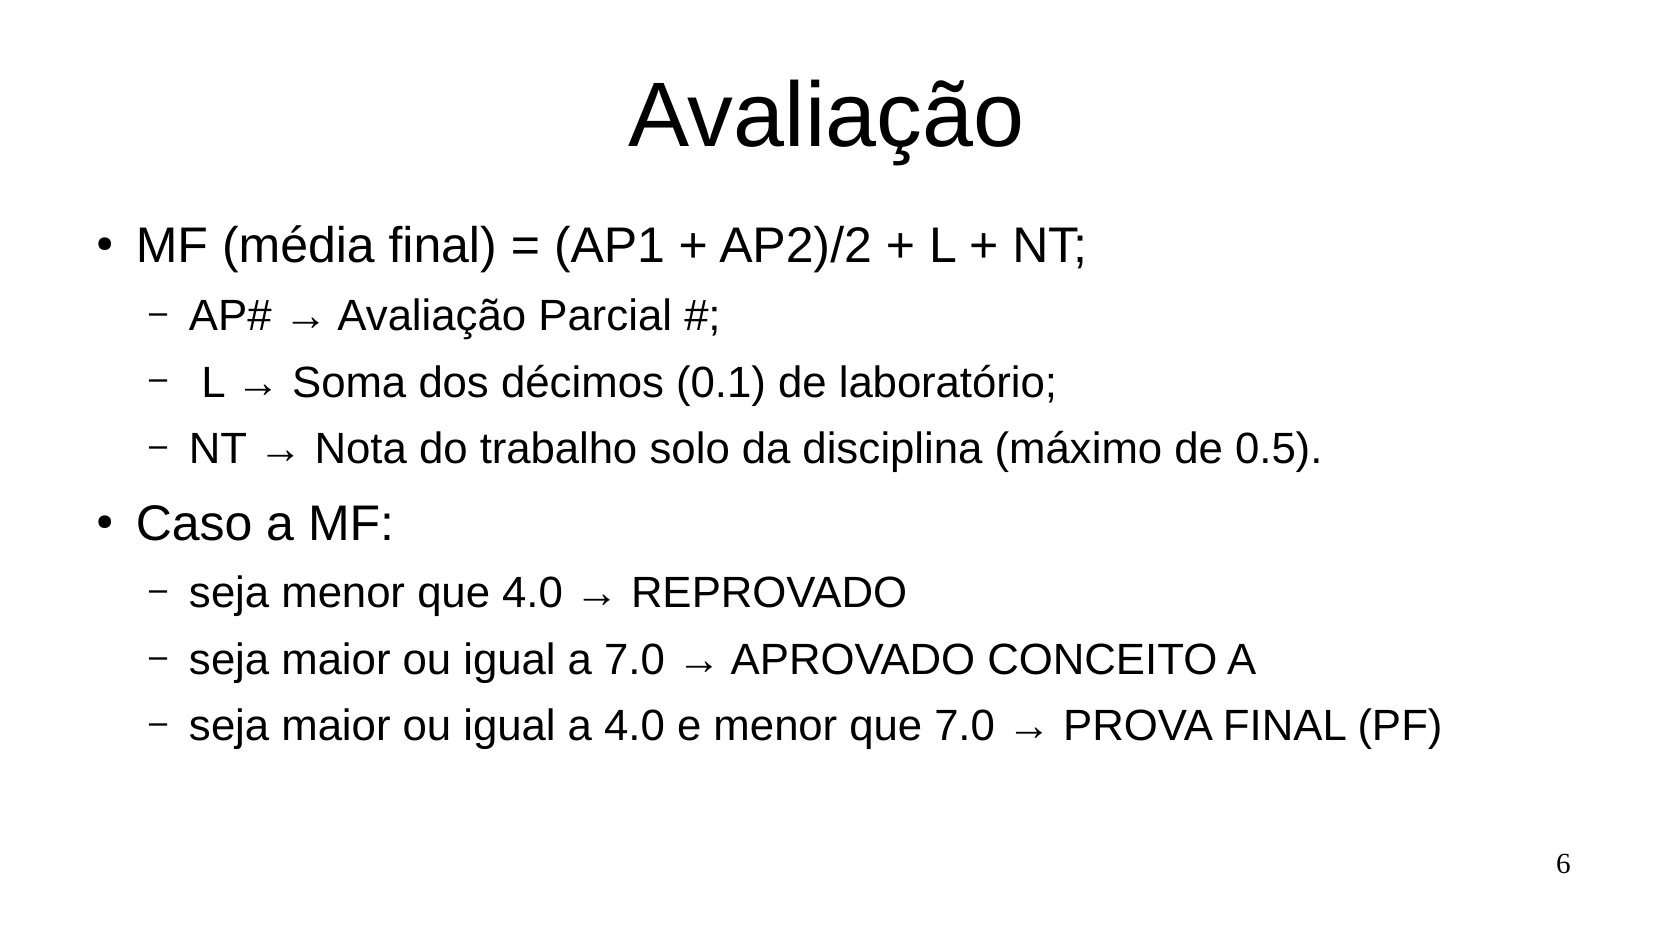

# Avaliação
MF (média final) = (AP1 + AP2)/2 + L + NT;
AP# → Avaliação Parcial #;
 L → Soma dos décimos (0.1) de laboratório;
NT → Nota do trabalho solo da disciplina (máximo de 0.5).
Caso a MF:
seja menor que 4.0 → REPROVADO
seja maior ou igual a 7.0 → APROVADO CONCEITO A
seja maior ou igual a 4.0 e menor que 7.0 → PROVA FINAL (PF)
6